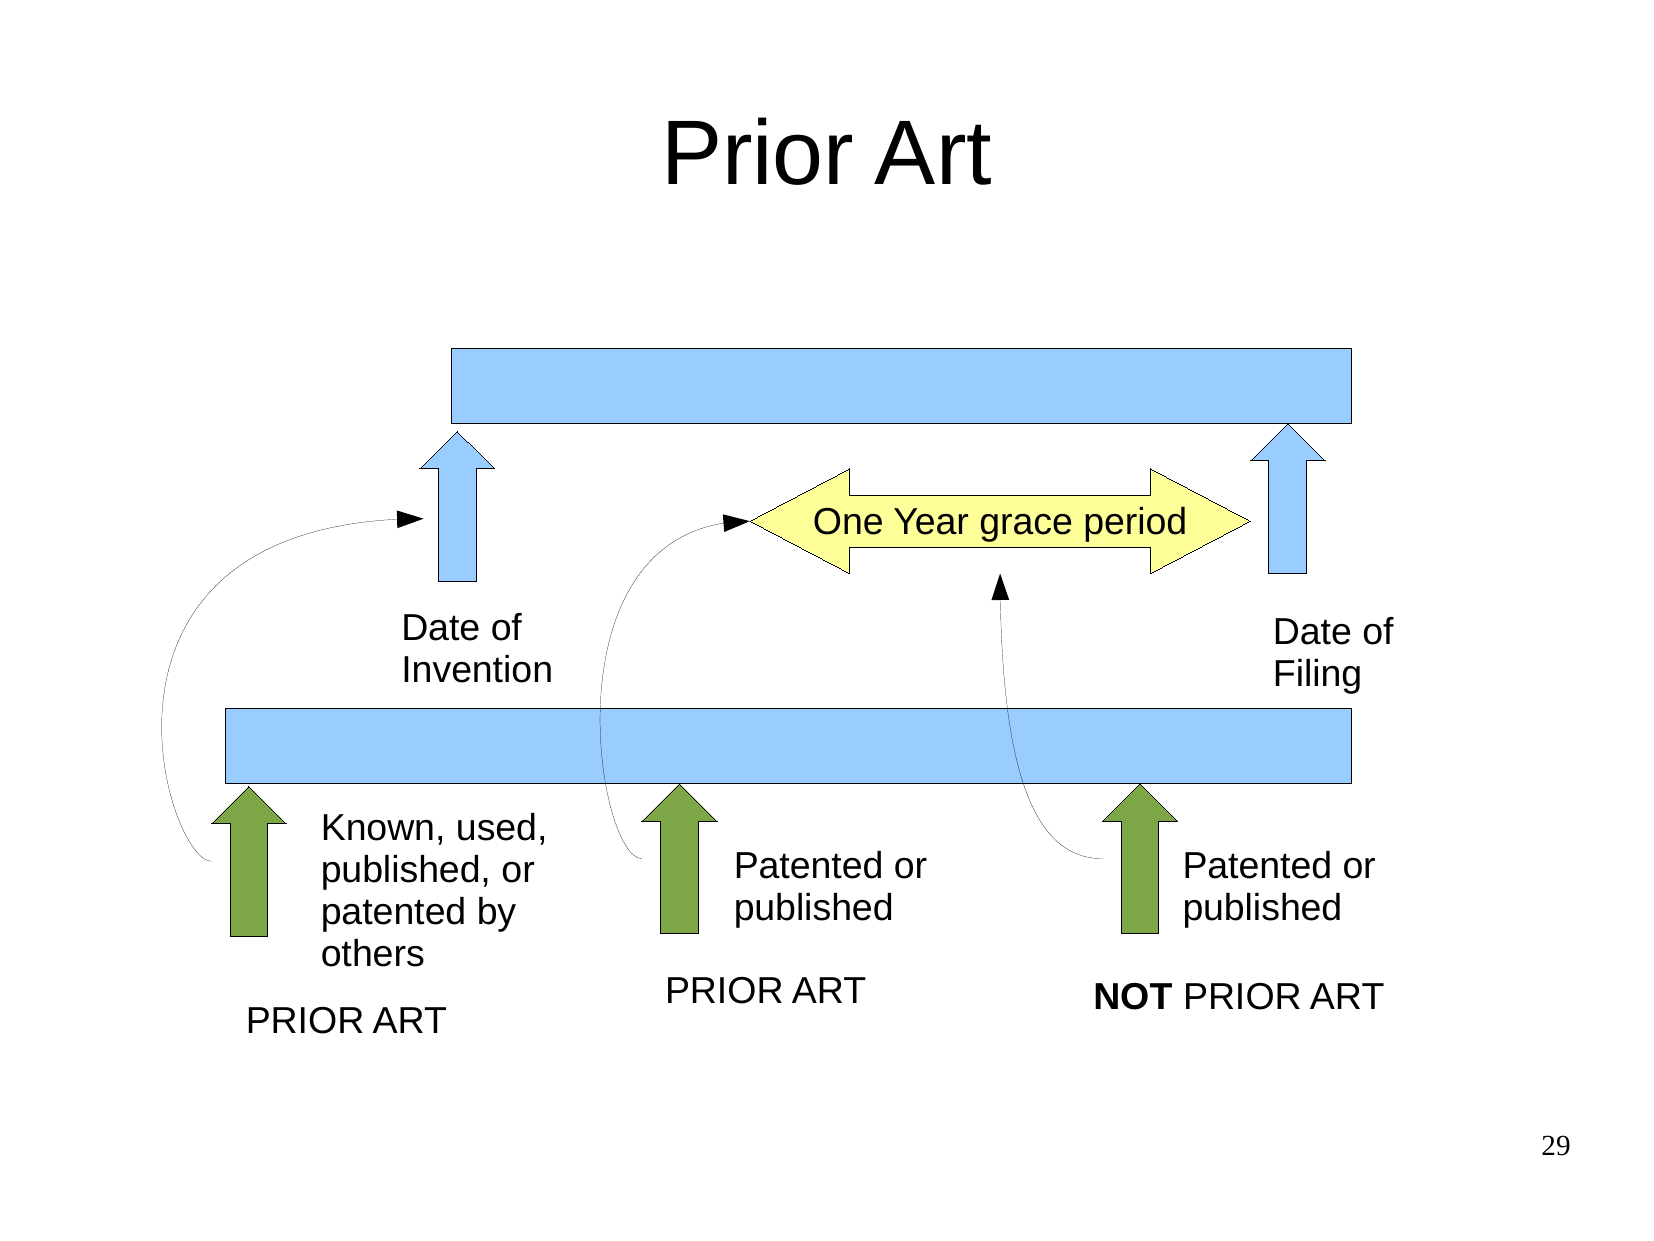

# Prior Art
One Year grace period
Date of
Invention
Date of
Filing
Known, used, published, or patented by others
Patented or published
Patented or published
PRIOR ART
NOT PRIOR ART
PRIOR ART
29